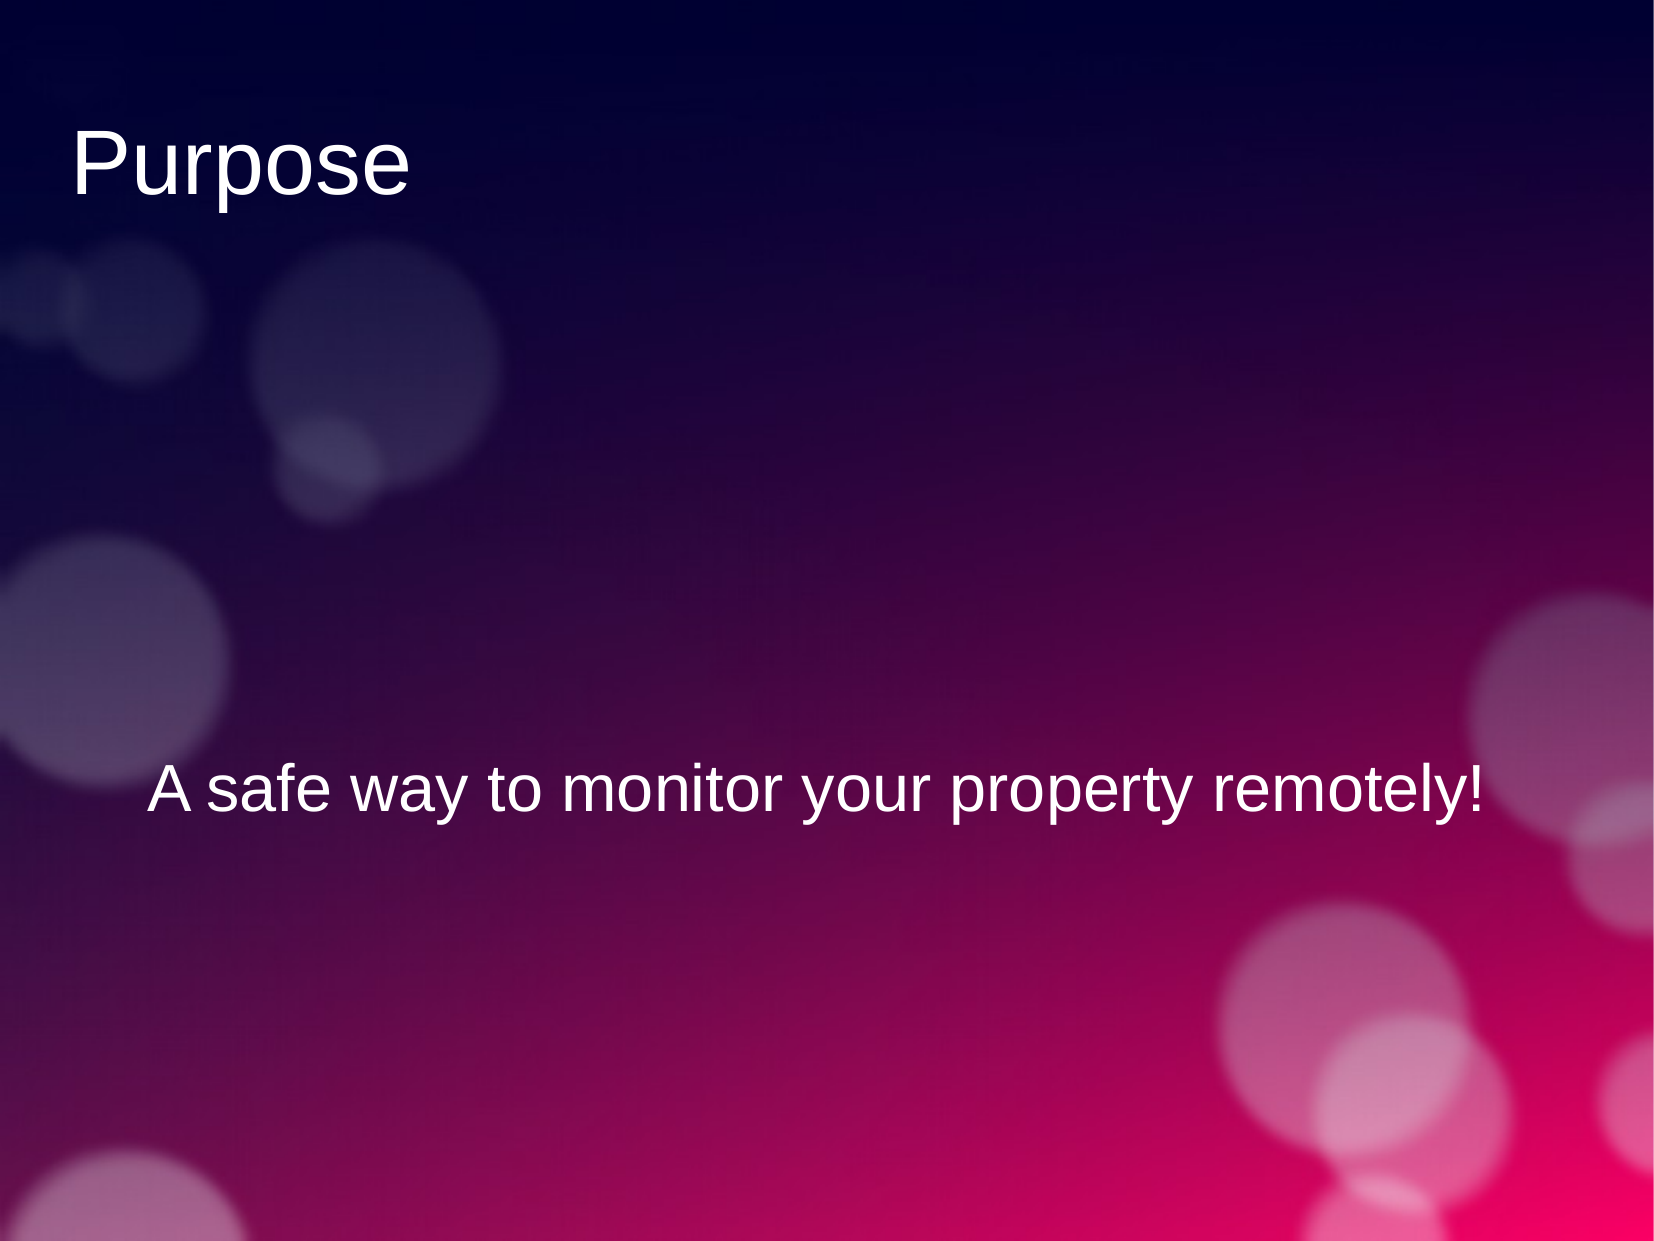

# Purpose
A safe way to monitor your property remotely!